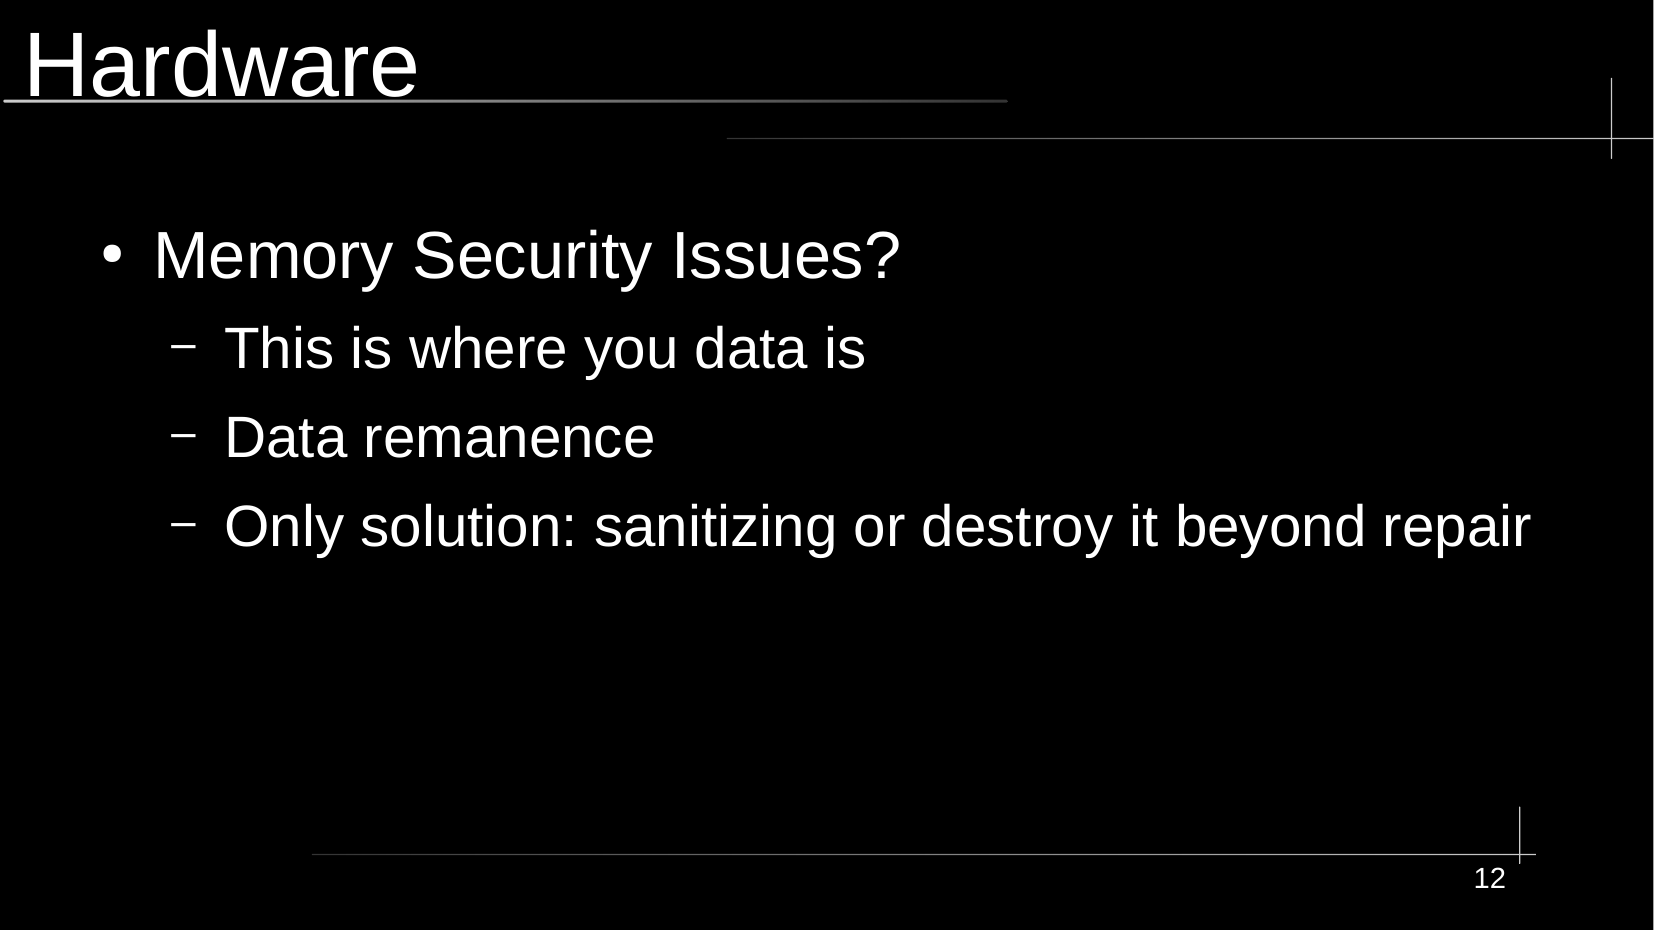

# Hardware
Memory Security Issues?
This is where you data is
Data remanence
Only solution: sanitizing or destroy it beyond repair
12